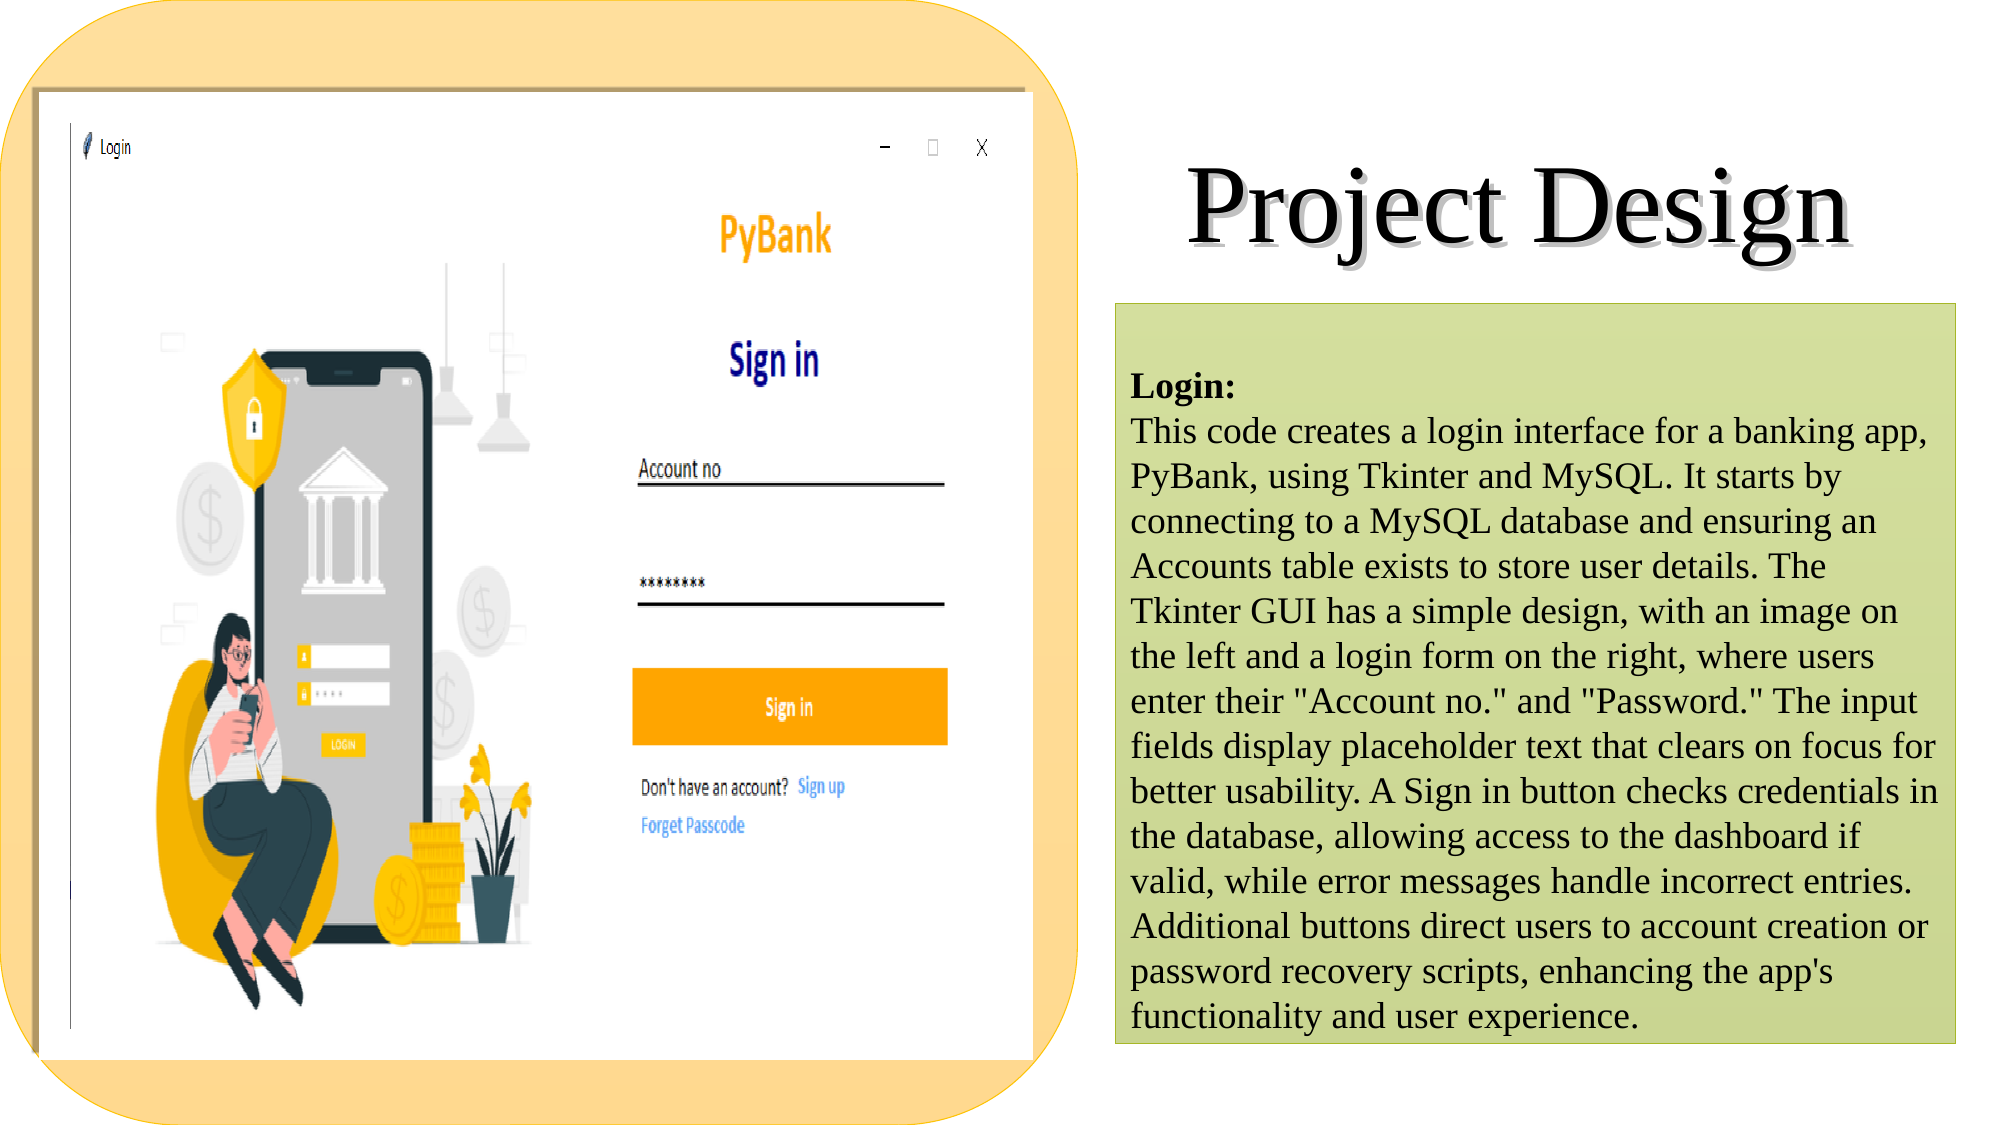

Project Design
Login:
This code creates a login interface for a banking app, PyBank, using Tkinter and MySQL. It starts by connecting to a MySQL database and ensuring an Accounts table exists to store user details. The Tkinter GUI has a simple design, with an image on the left and a login form on the right, where users enter their "Account no." and "Password." The input fields display placeholder text that clears on focus for better usability. A Sign in button checks credentials in the database, allowing access to the dashboard if valid, while error messages handle incorrect entries. Additional buttons direct users to account creation or password recovery scripts, enhancing the app's functionality and user experience.